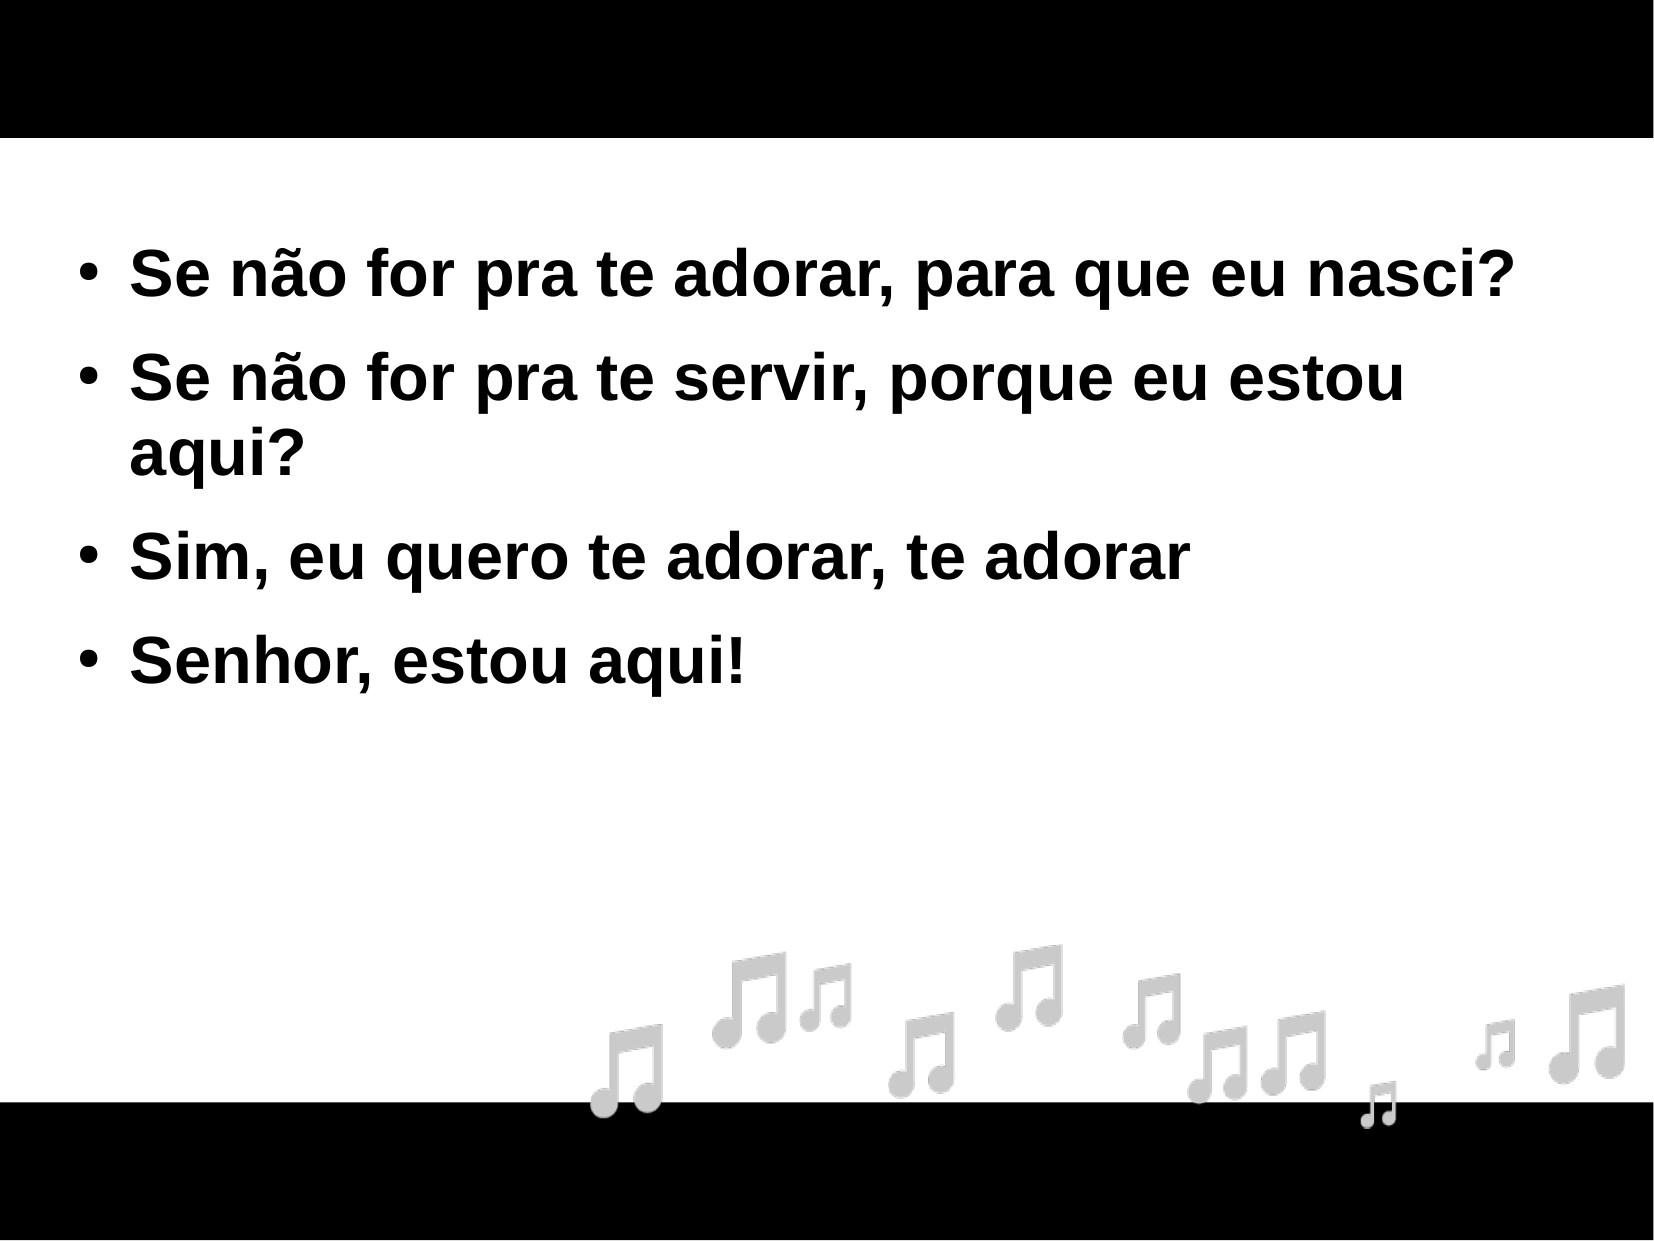

# Se não for pra te adorar, para que eu nasci?
Se não for pra te servir, porque eu estou aqui?
Sim, eu quero te adorar, te adorar
Senhor, estou aqui!